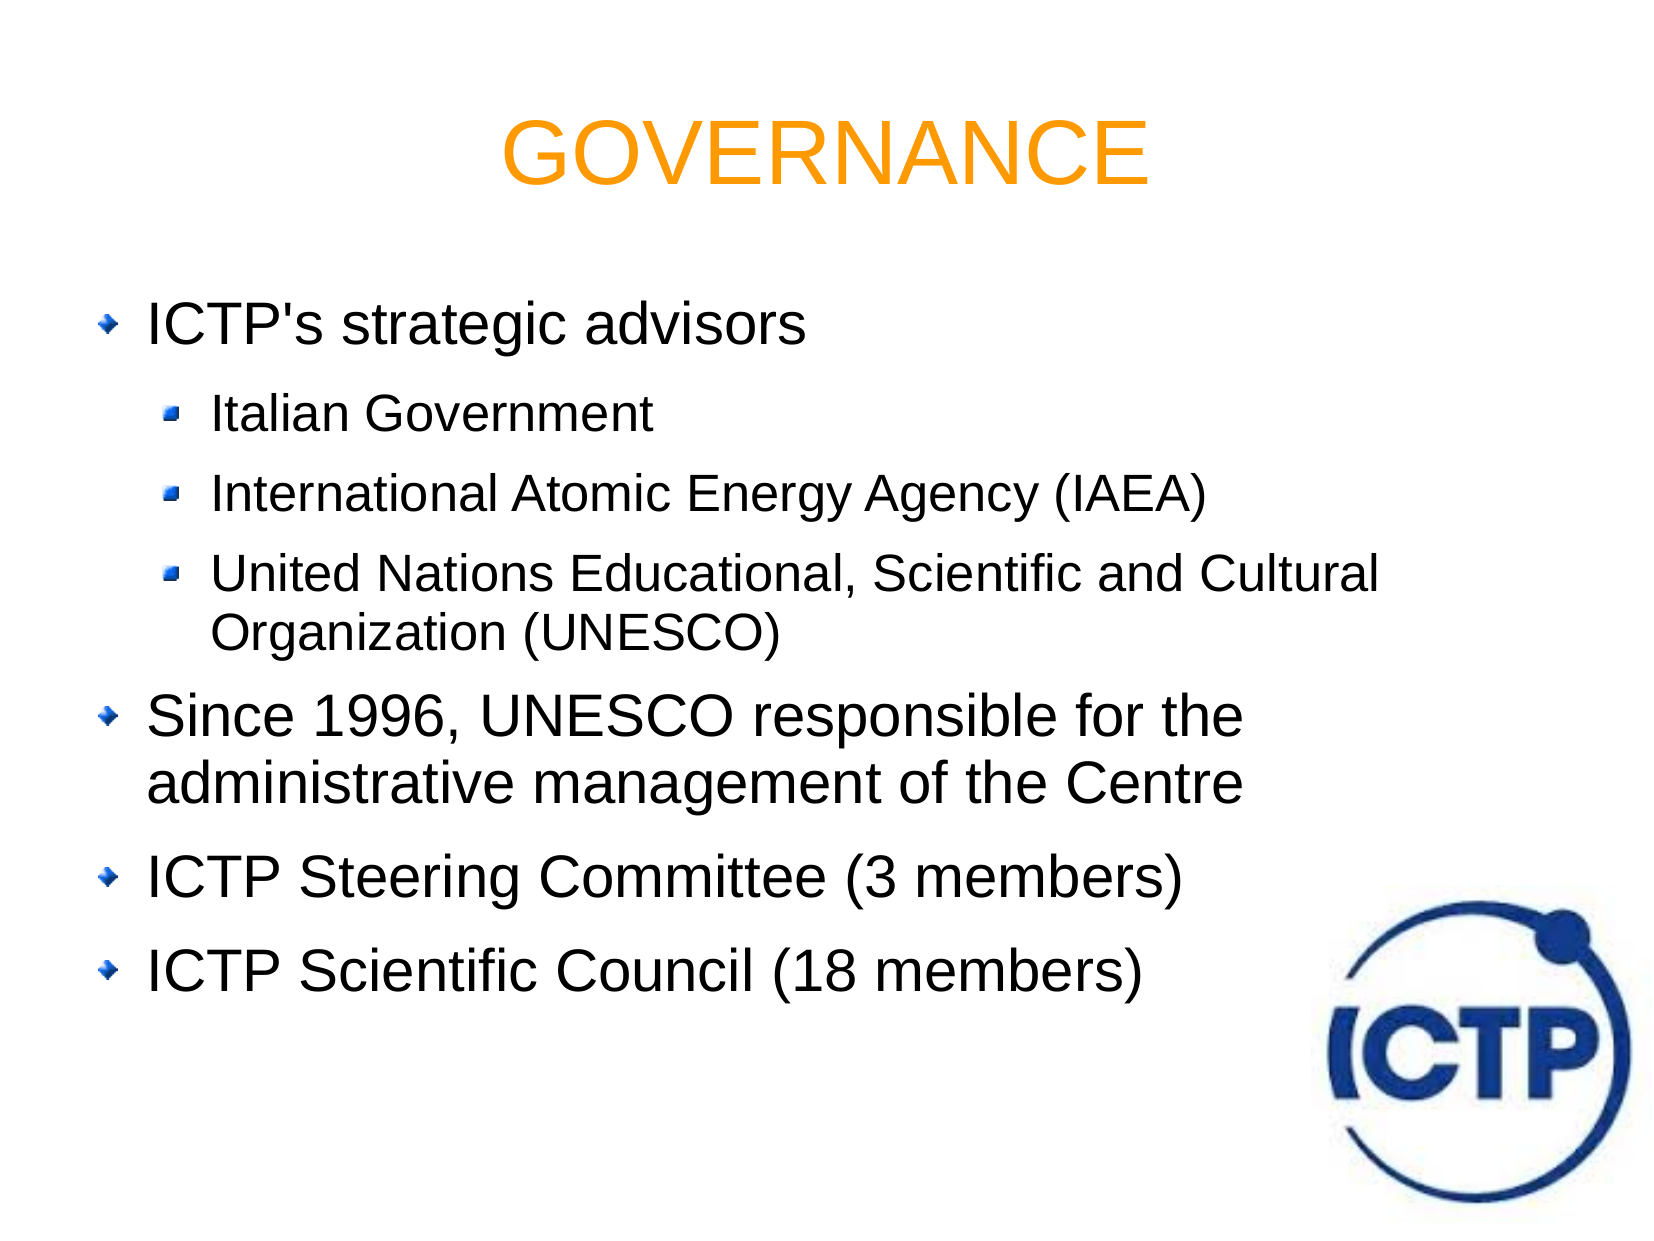

# GOVERNANCE
ICTP's strategic advisors
Italian Government
International Atomic Energy Agency (IAEA)
United Nations Educational, Scientific and Cultural Organization (UNESCO)
Since 1996, UNESCO responsible for the administrative management of the Centre
ICTP Steering Committee (3 members)
ICTP Scientific Council (18 members)